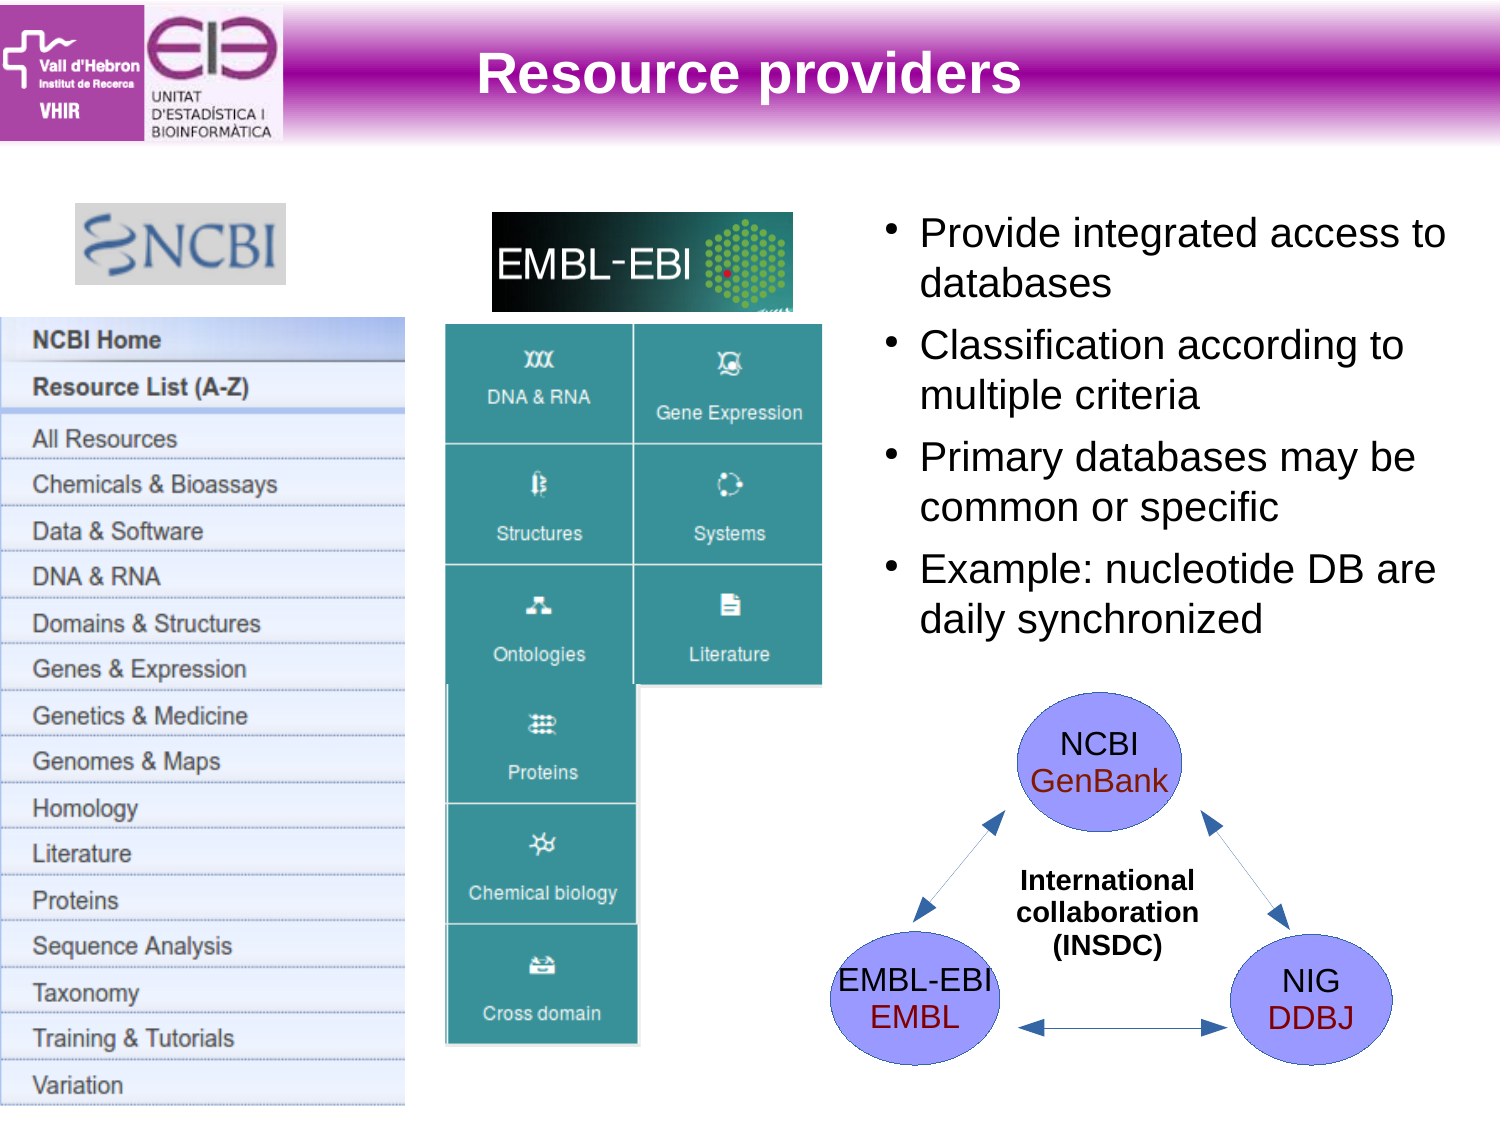

Resource providers
Provide integrated access to databases
Classification according to multiple criteria
Primary databases may be common or specific
Example: nucleotide DB are daily synchronized
NCBI
GenBank
International collaboration (INSDC)
EMBL-EBI
EMBL
NIG
DDBJ